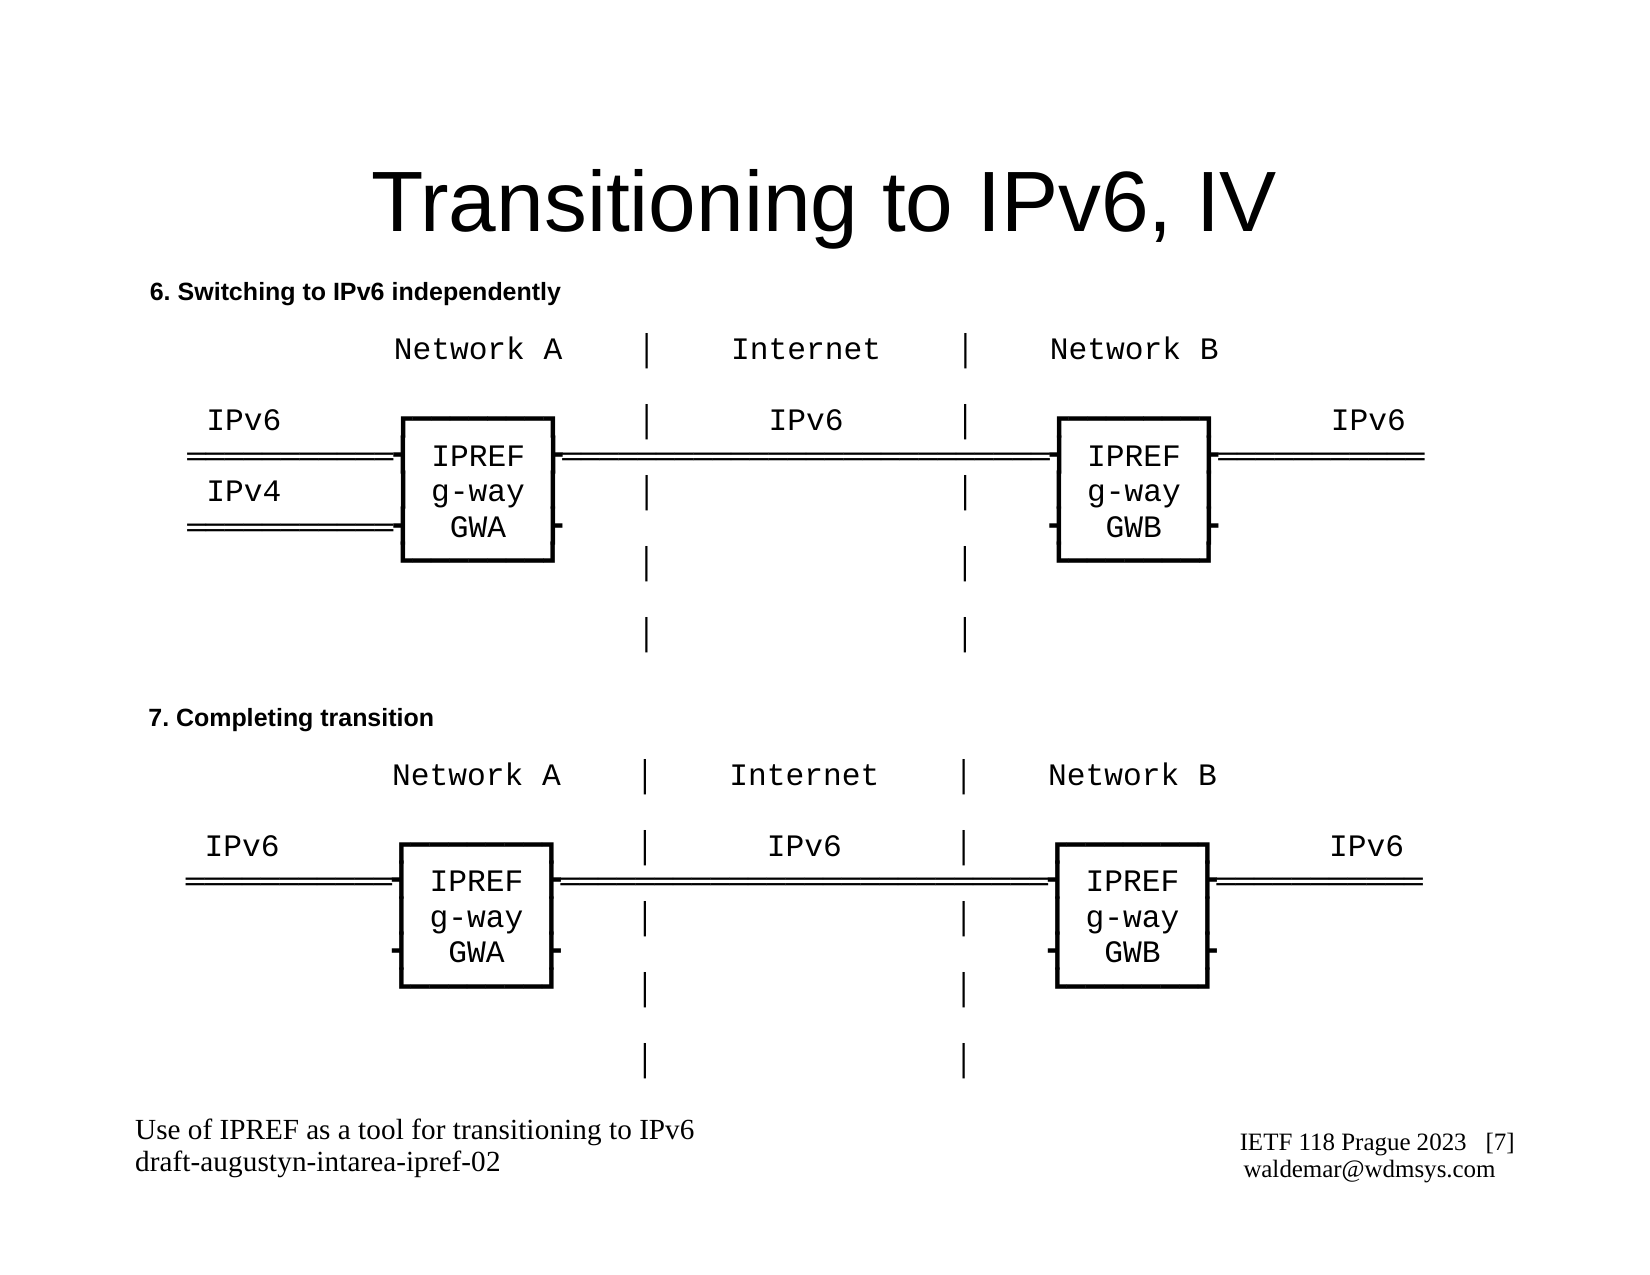

# Transitioning to IPv6, IV
6. Switching to IPv6 independently
 Network A │ Internet │ Network B
 IPv6 ┏━━━━━━━┓ │ IPv6 │ ┏━━━━━━━┓ IPv6
 ═══════════┫ IPREF ┣══════════════════════════┫ IPREF ┣═══════════
 IPv4 ┃ g-way ┃ │ │ ┃ g-way ┃
 ═══════════┫ GWA ┣ ┫ GWB ┣
 ┗━━━━━━━┛ │ │ ┗━━━━━━━┛
 │ │
7. Completing transition
 Network A │ Internet │ Network B
 IPv6 ┏━━━━━━━┓ │ IPv6 │ ┏━━━━━━━┓ IPv6
 ═══════════┫ IPREF ┣══════════════════════════┫ IPREF ┣═══════════
 ┃ g-way ┃ │ │ ┃ g-way ┃
 ┫ GWA ┣ ┫ GWB ┣
 ┗━━━━━━━┛ │ │ ┗━━━━━━━┛
 │ │
7